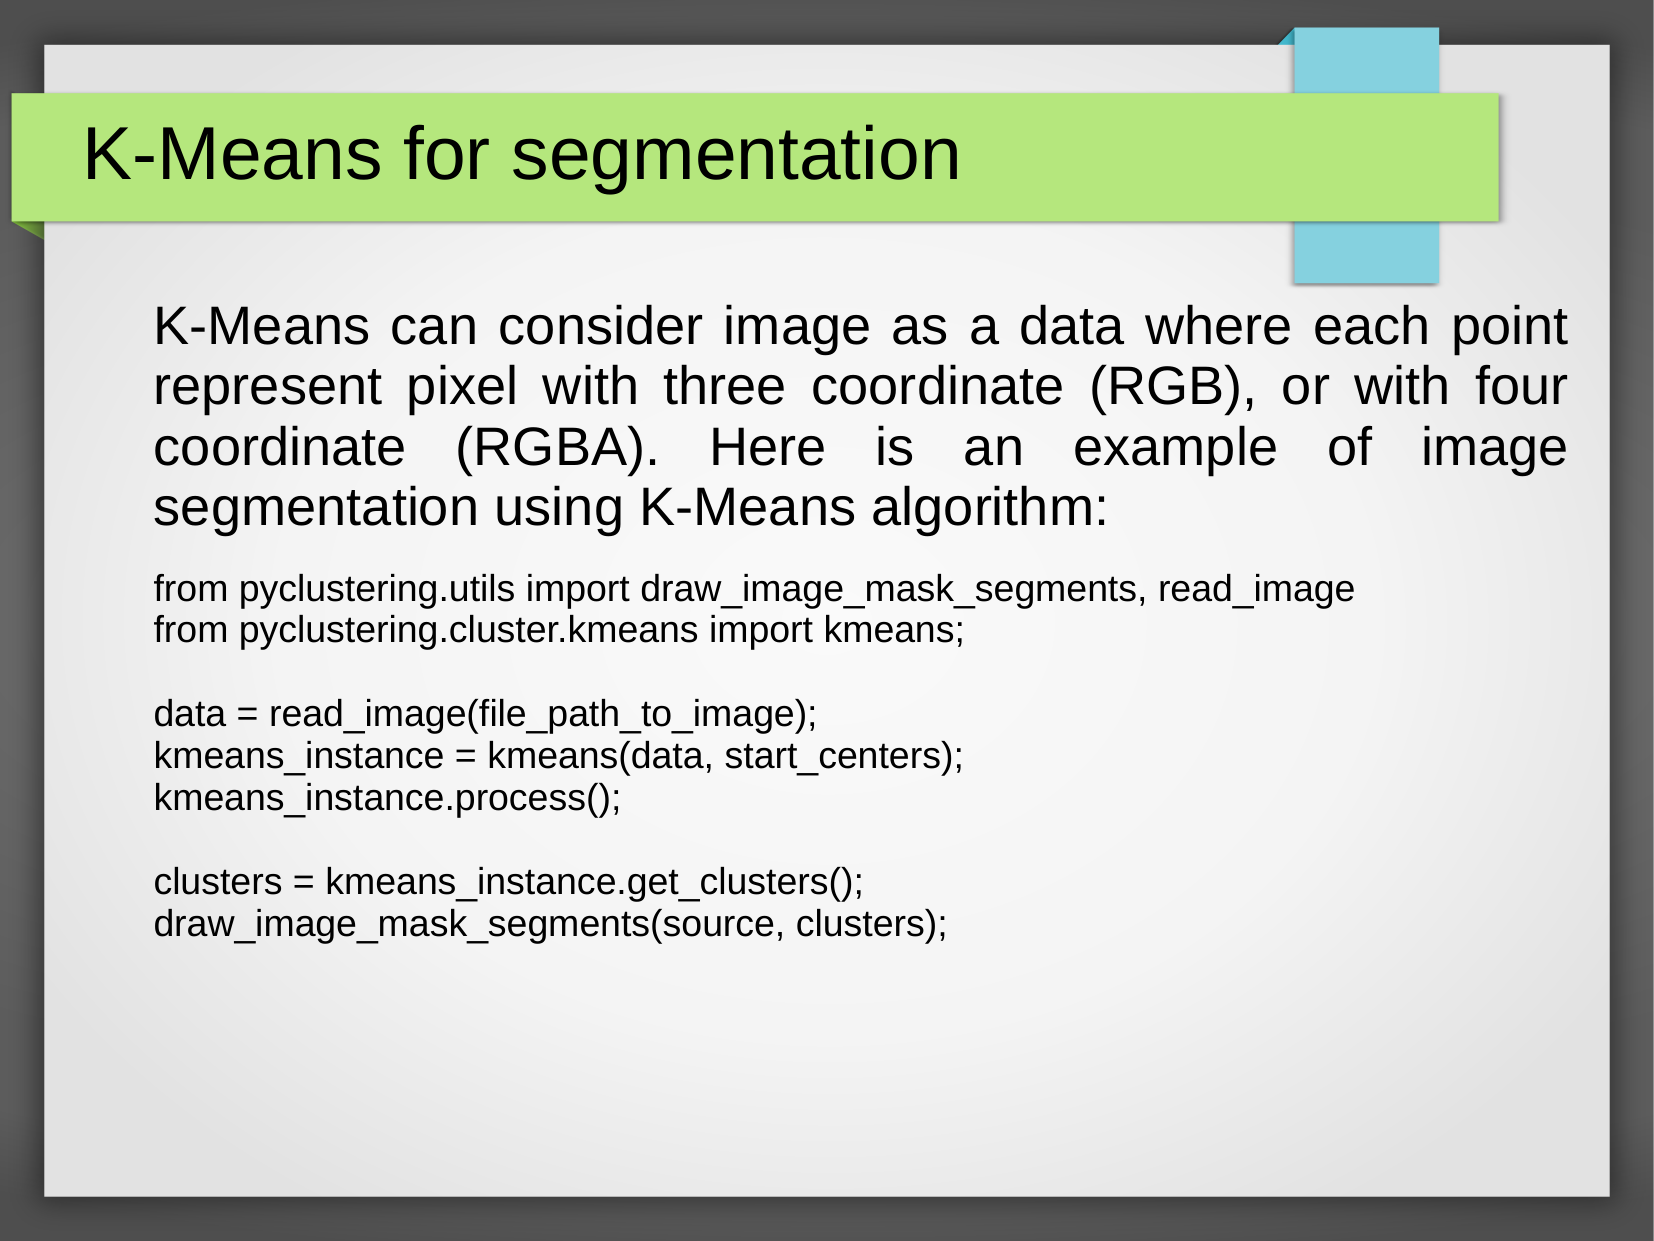

# K-Means for segmentation
K-Means can consider image as a data where each point represent pixel with three coordinate (RGB), or with four coordinate (RGBA). Here is an example of image segmentation using K-Means algorithm:
from pyclustering.utils import draw_image_mask_segments, read_image
from pyclustering.cluster.kmeans import kmeans;
data = read_image(file_path_to_image);
kmeans_instance = kmeans(data, start_centers);
kmeans_instance.process();
clusters = kmeans_instance.get_clusters();
draw_image_mask_segments(source, clusters);